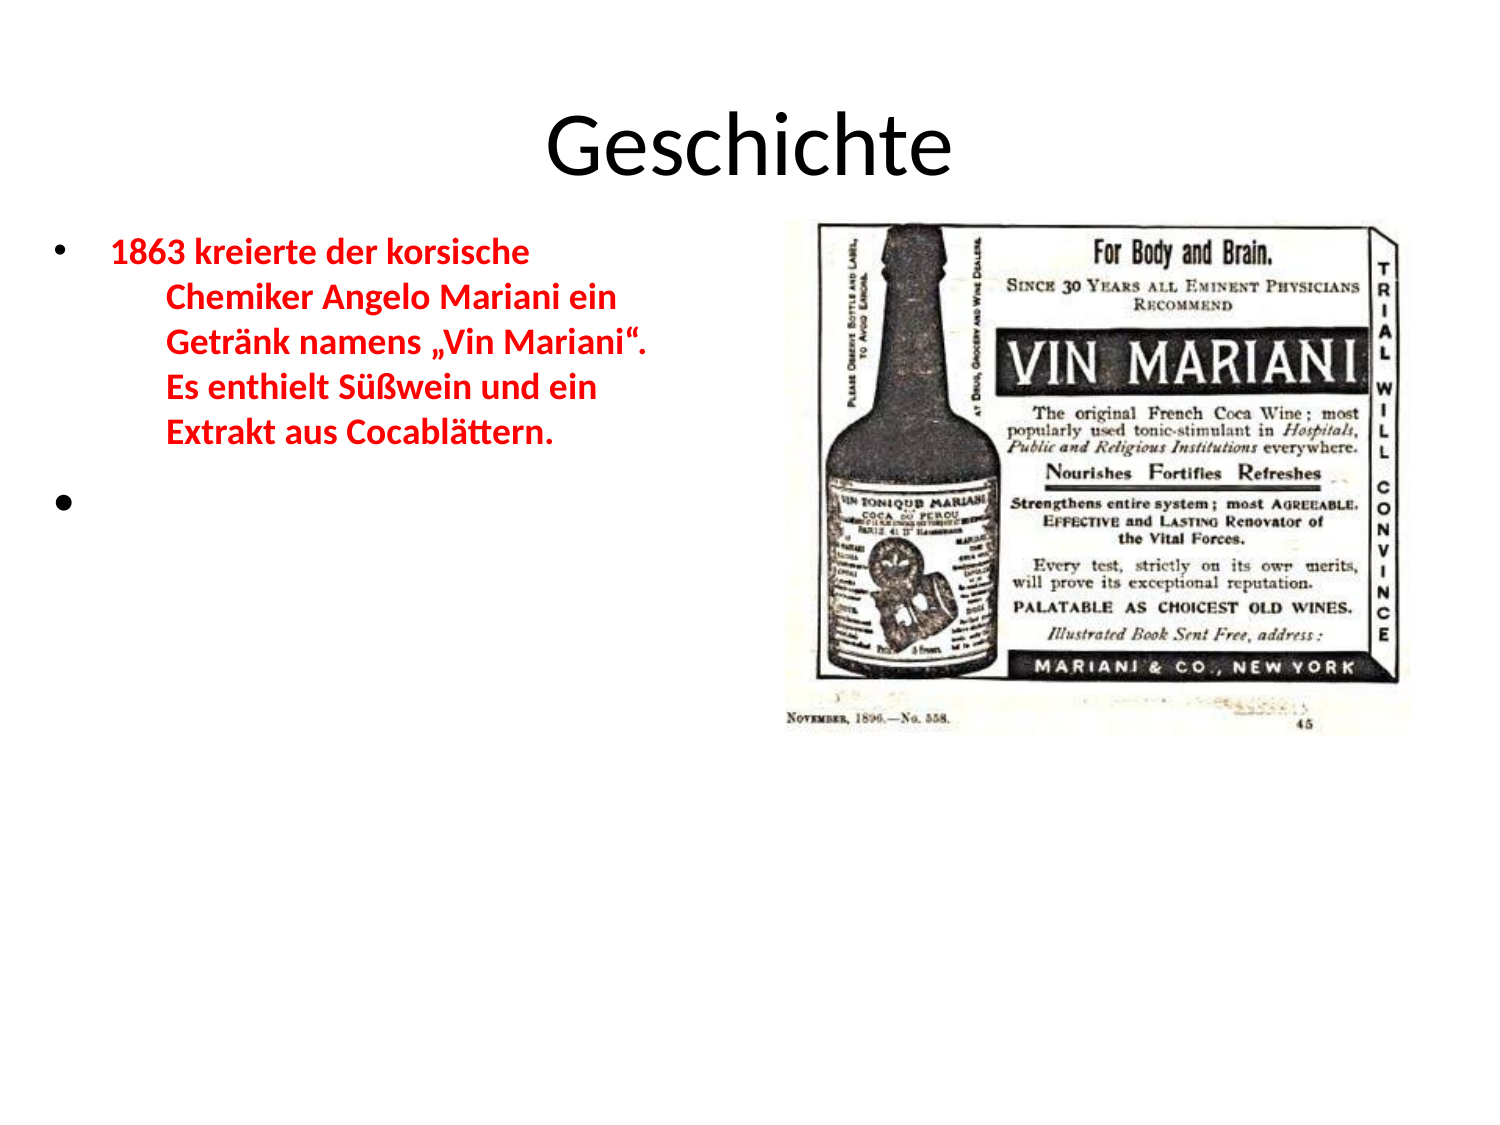

# Geschichte
1863 kreierte der korsische Chemiker Angelo Mariani ein Getränk namens „Vin Mariani“. Es enthielt Süßwein und ein Extrakt aus Cocablättern.